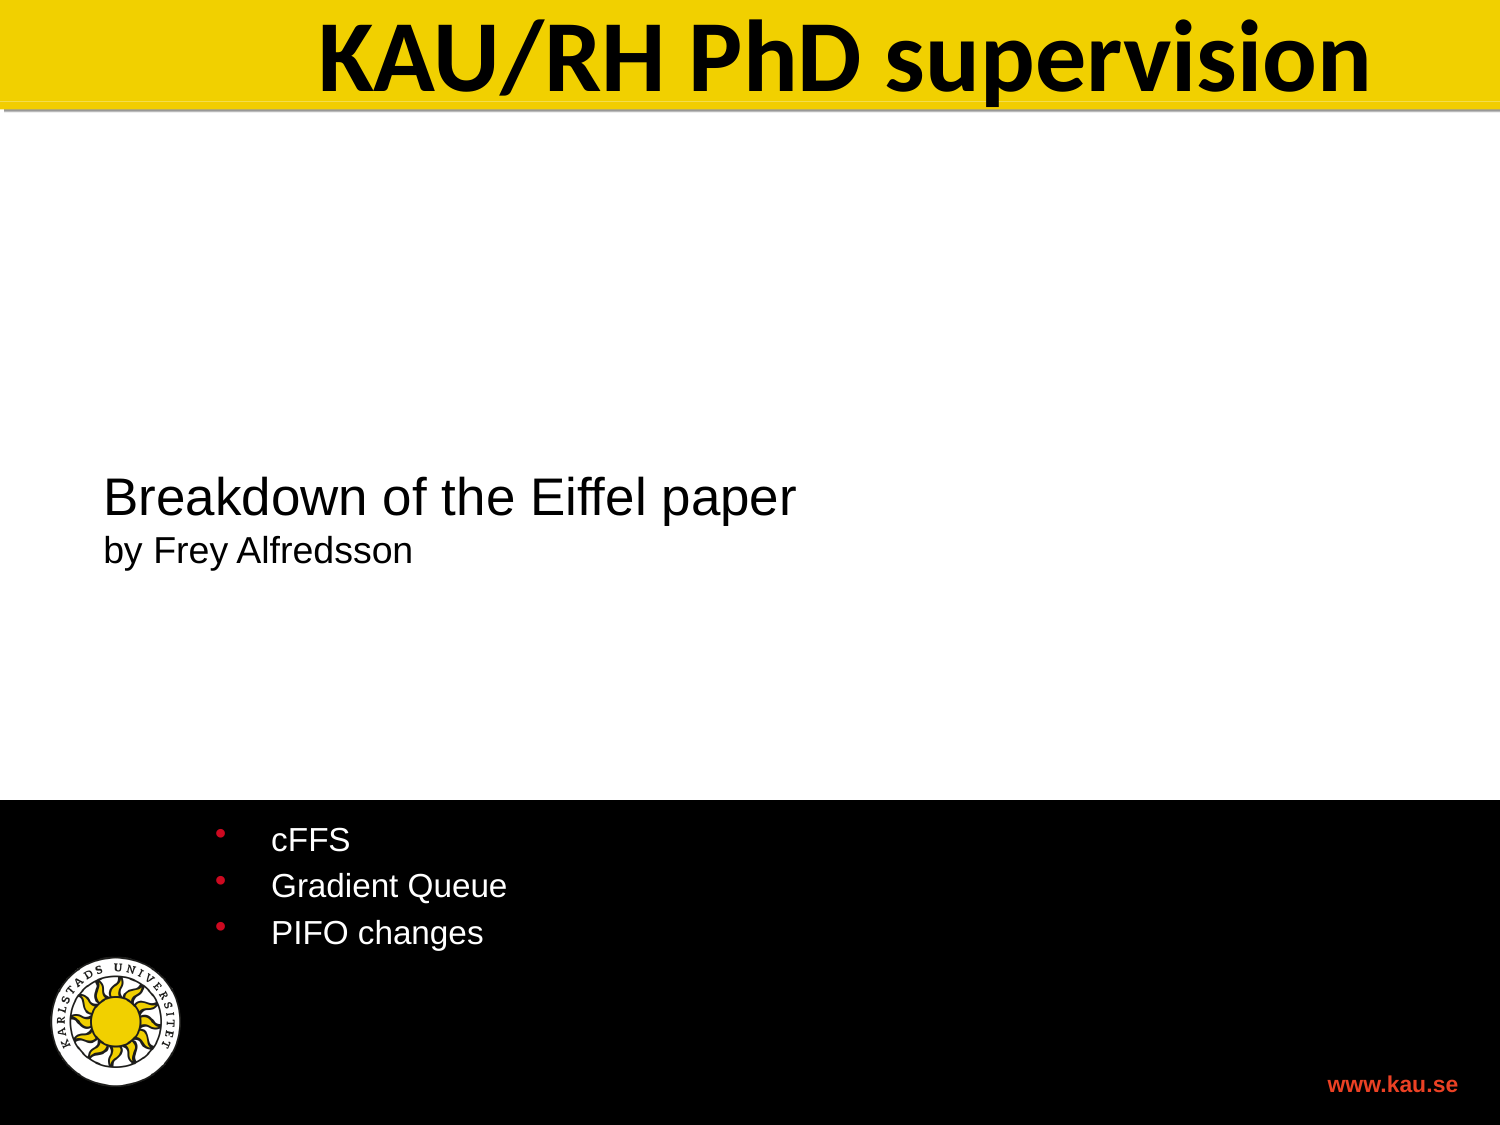

# KAU/RH PhD supervision
Breakdown of the Eiffel paper
by Frey Alfredsson
cFFS
Gradient Queue
PIFO changes